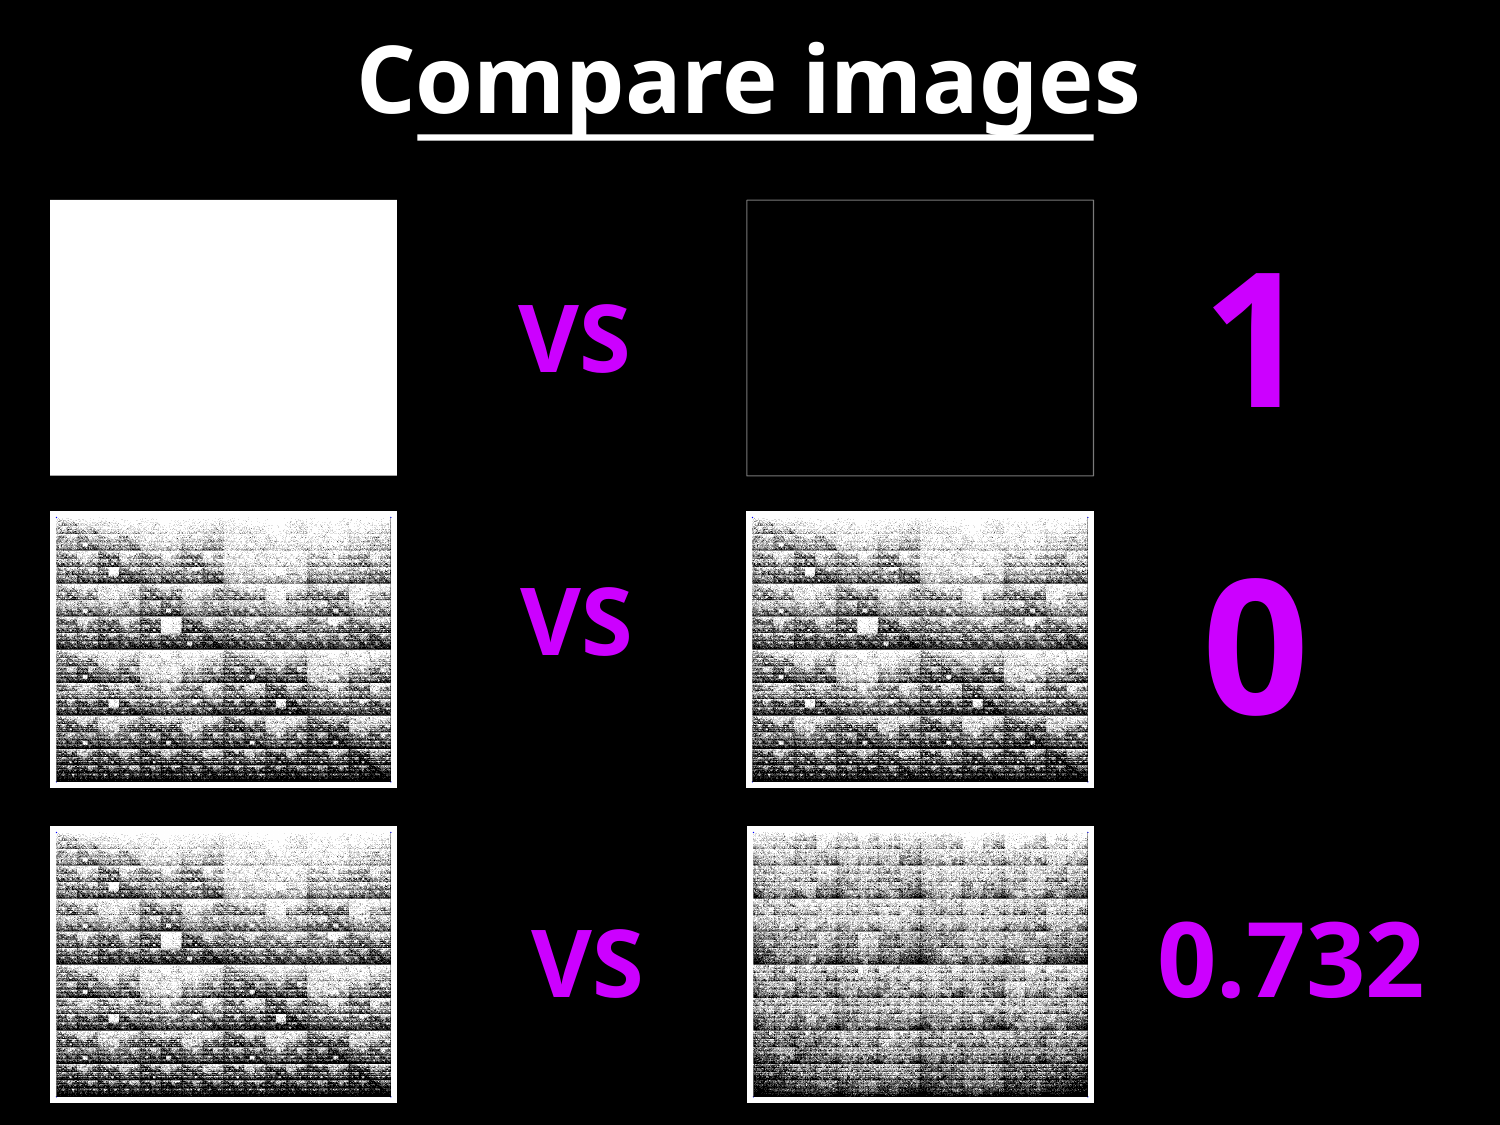

Compare images
VS
 1
 0
VS
 0.732
VS